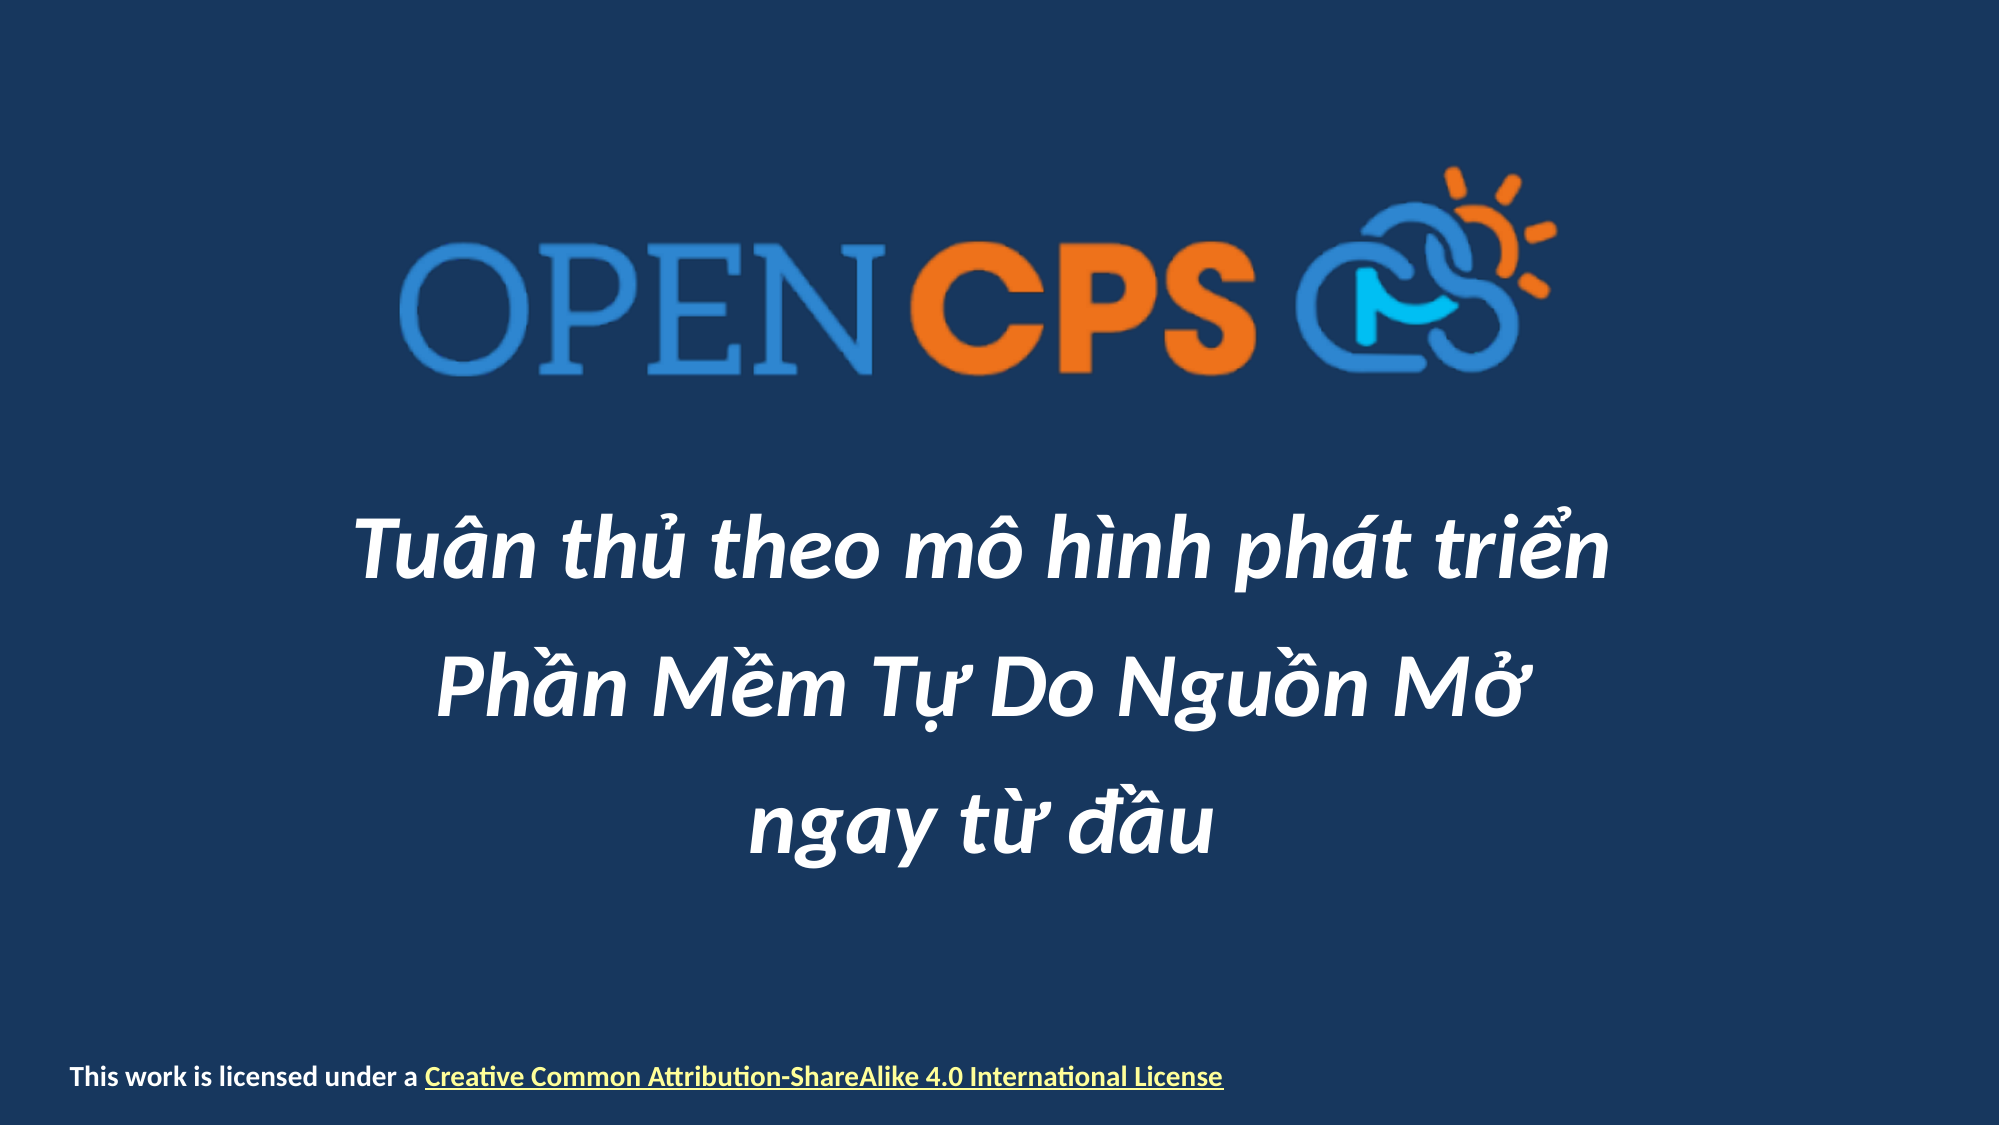

Tuân thủ theo mô hình phát triển
Phần Mềm Tự Do Nguồn Mở
ngay từ đầu
This work is licensed under a Creative Common Attribution-ShareAlike 4.0 International License